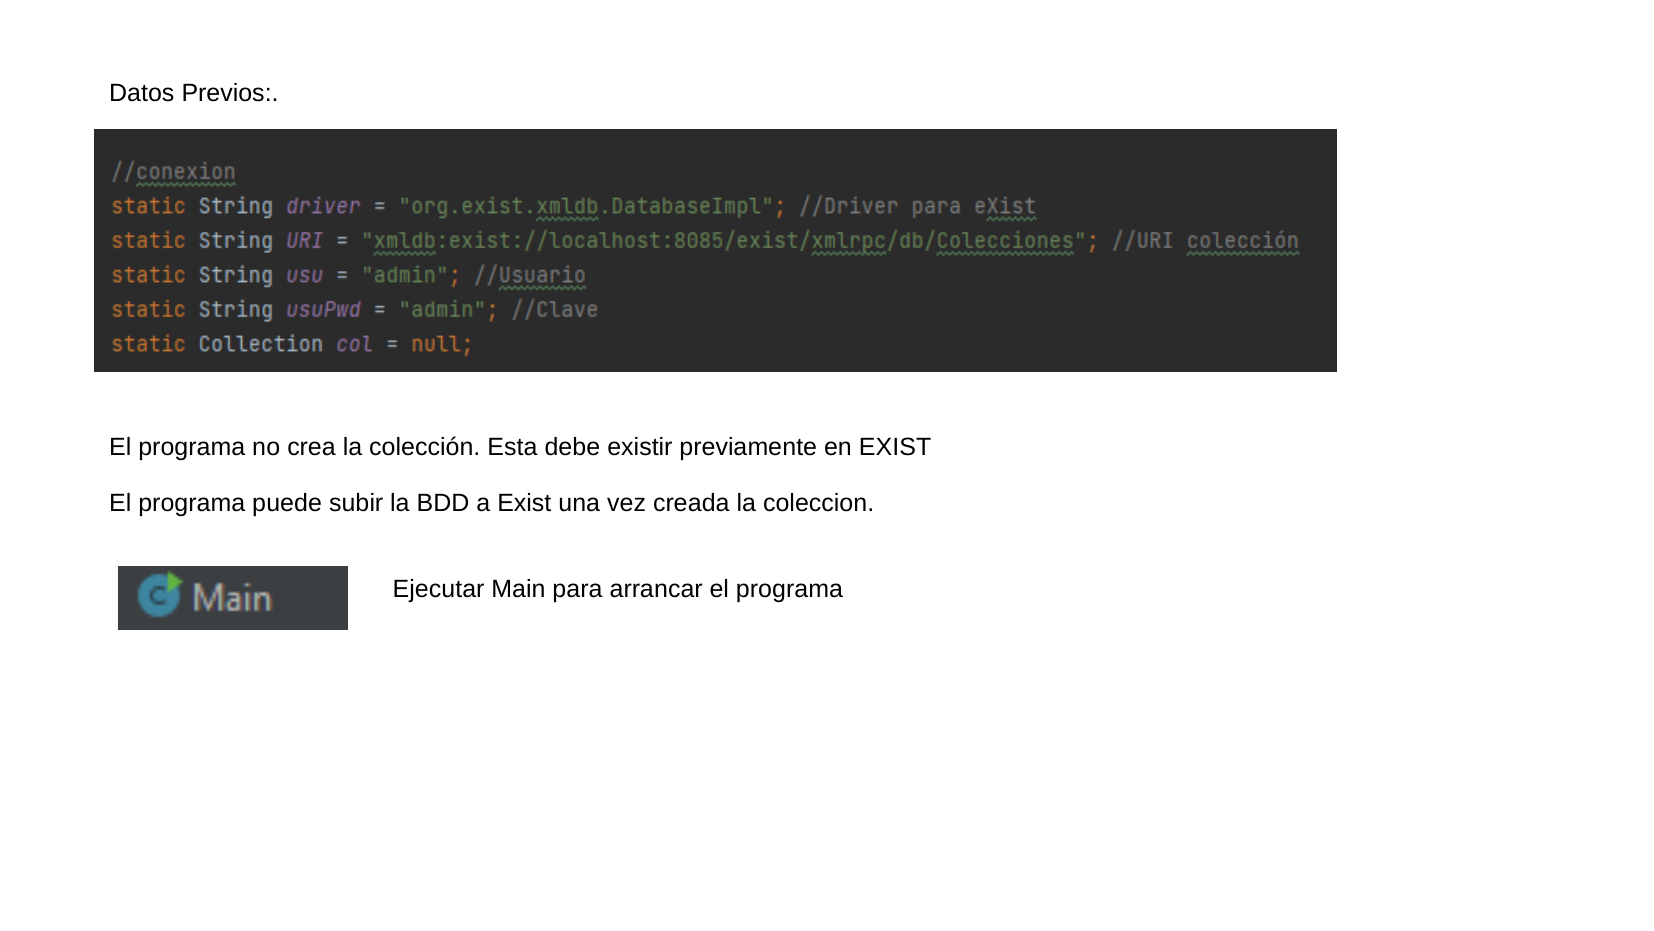

Datos Previos:.
El programa no crea la colección. Esta debe existir previamente en EXIST
El programa puede subir la BDD a Exist una vez creada la coleccion.
Ejecutar Main para arrancar el programa